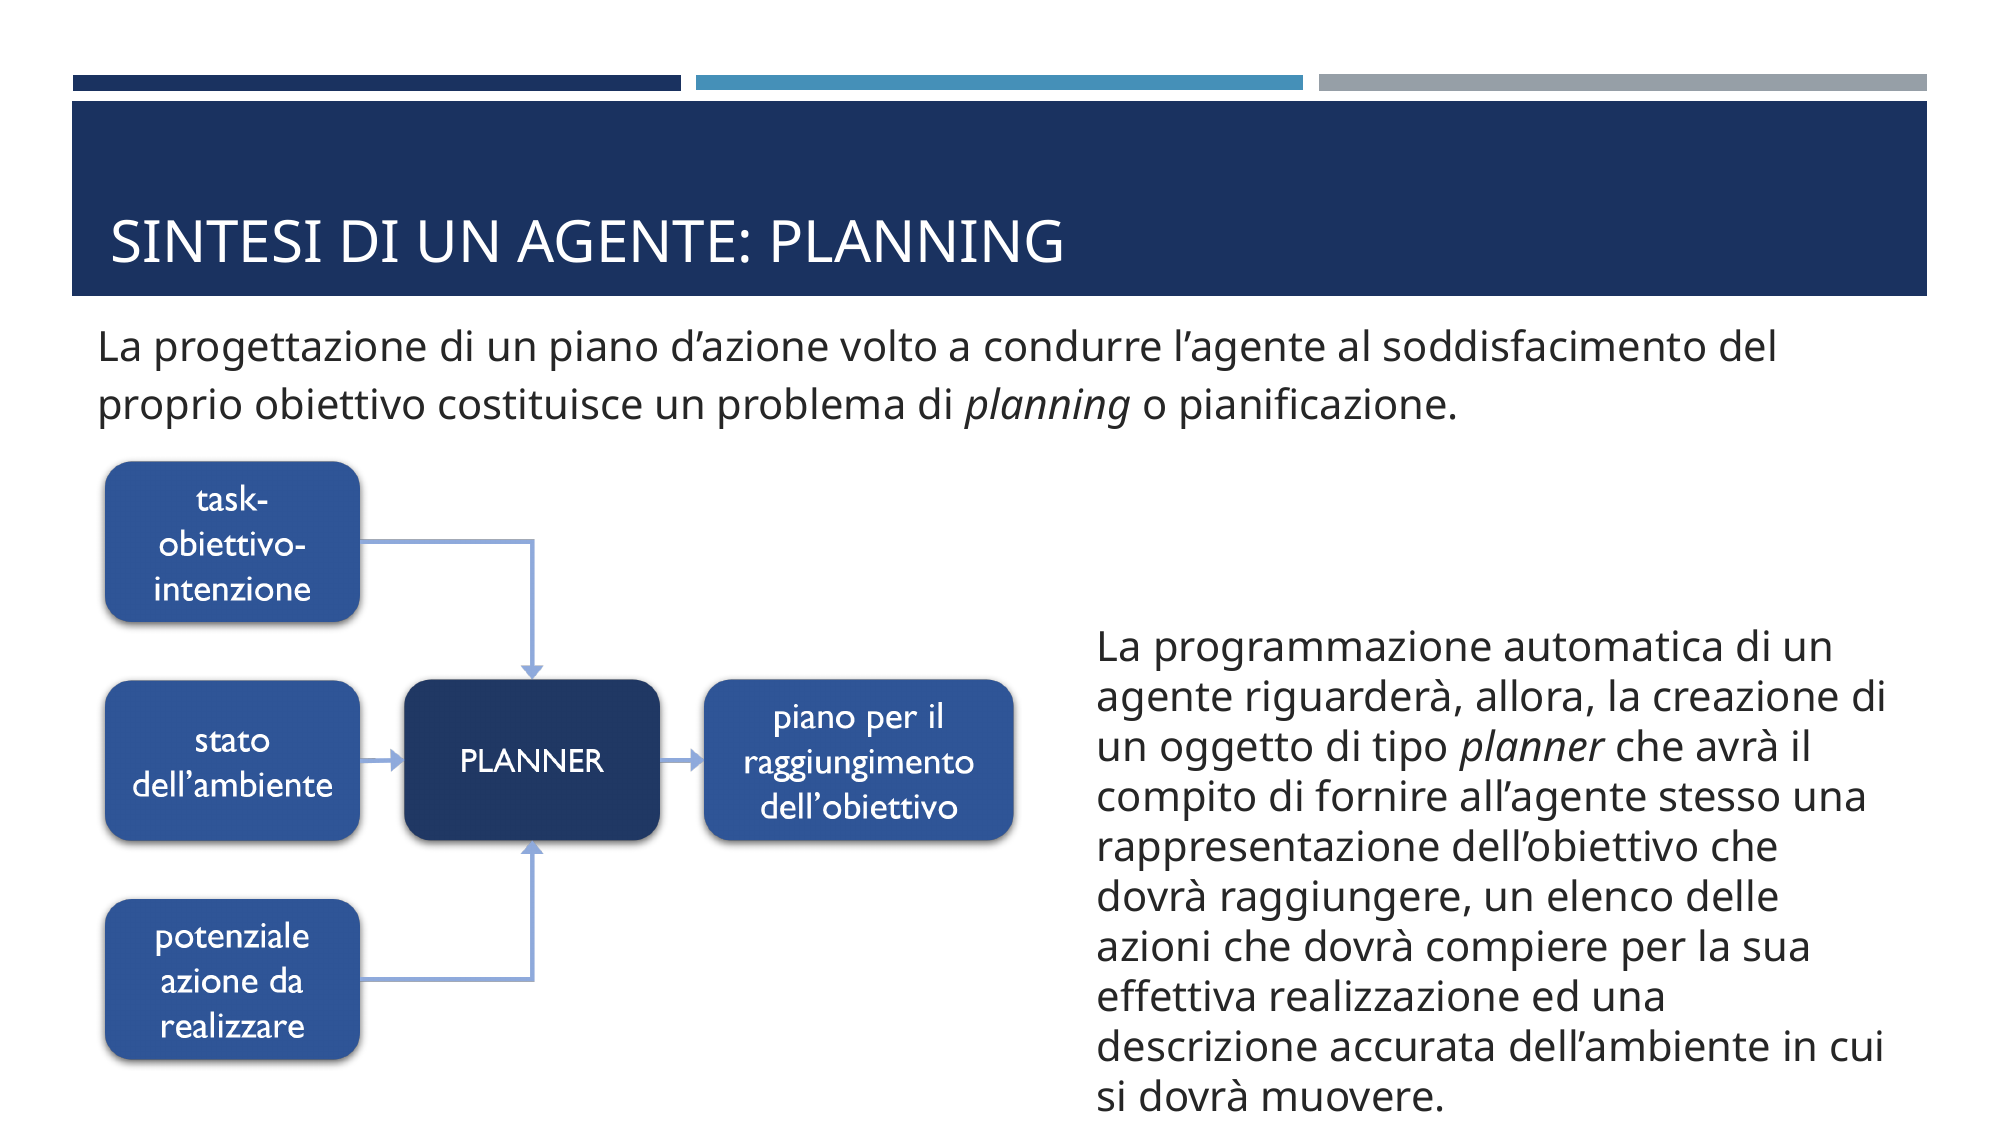

# Sintesi di un agente: planning
La progettazione di un piano d’azione volto a condurre l’agente al soddisfacimento del proprio obiettivo costituisce un problema di planning o pianificazione.
La programmazione automatica di un agente riguarderà, allora, la creazione di un oggetto di tipo planner che avrà il compito di fornire all’agente stesso una rappresentazione dell’obiettivo che dovrà raggiungere, un elenco delle azioni che dovrà compiere per la sua effettiva realizzazione ed una descrizione accurata dell’ambiente in cui si dovrà muovere.